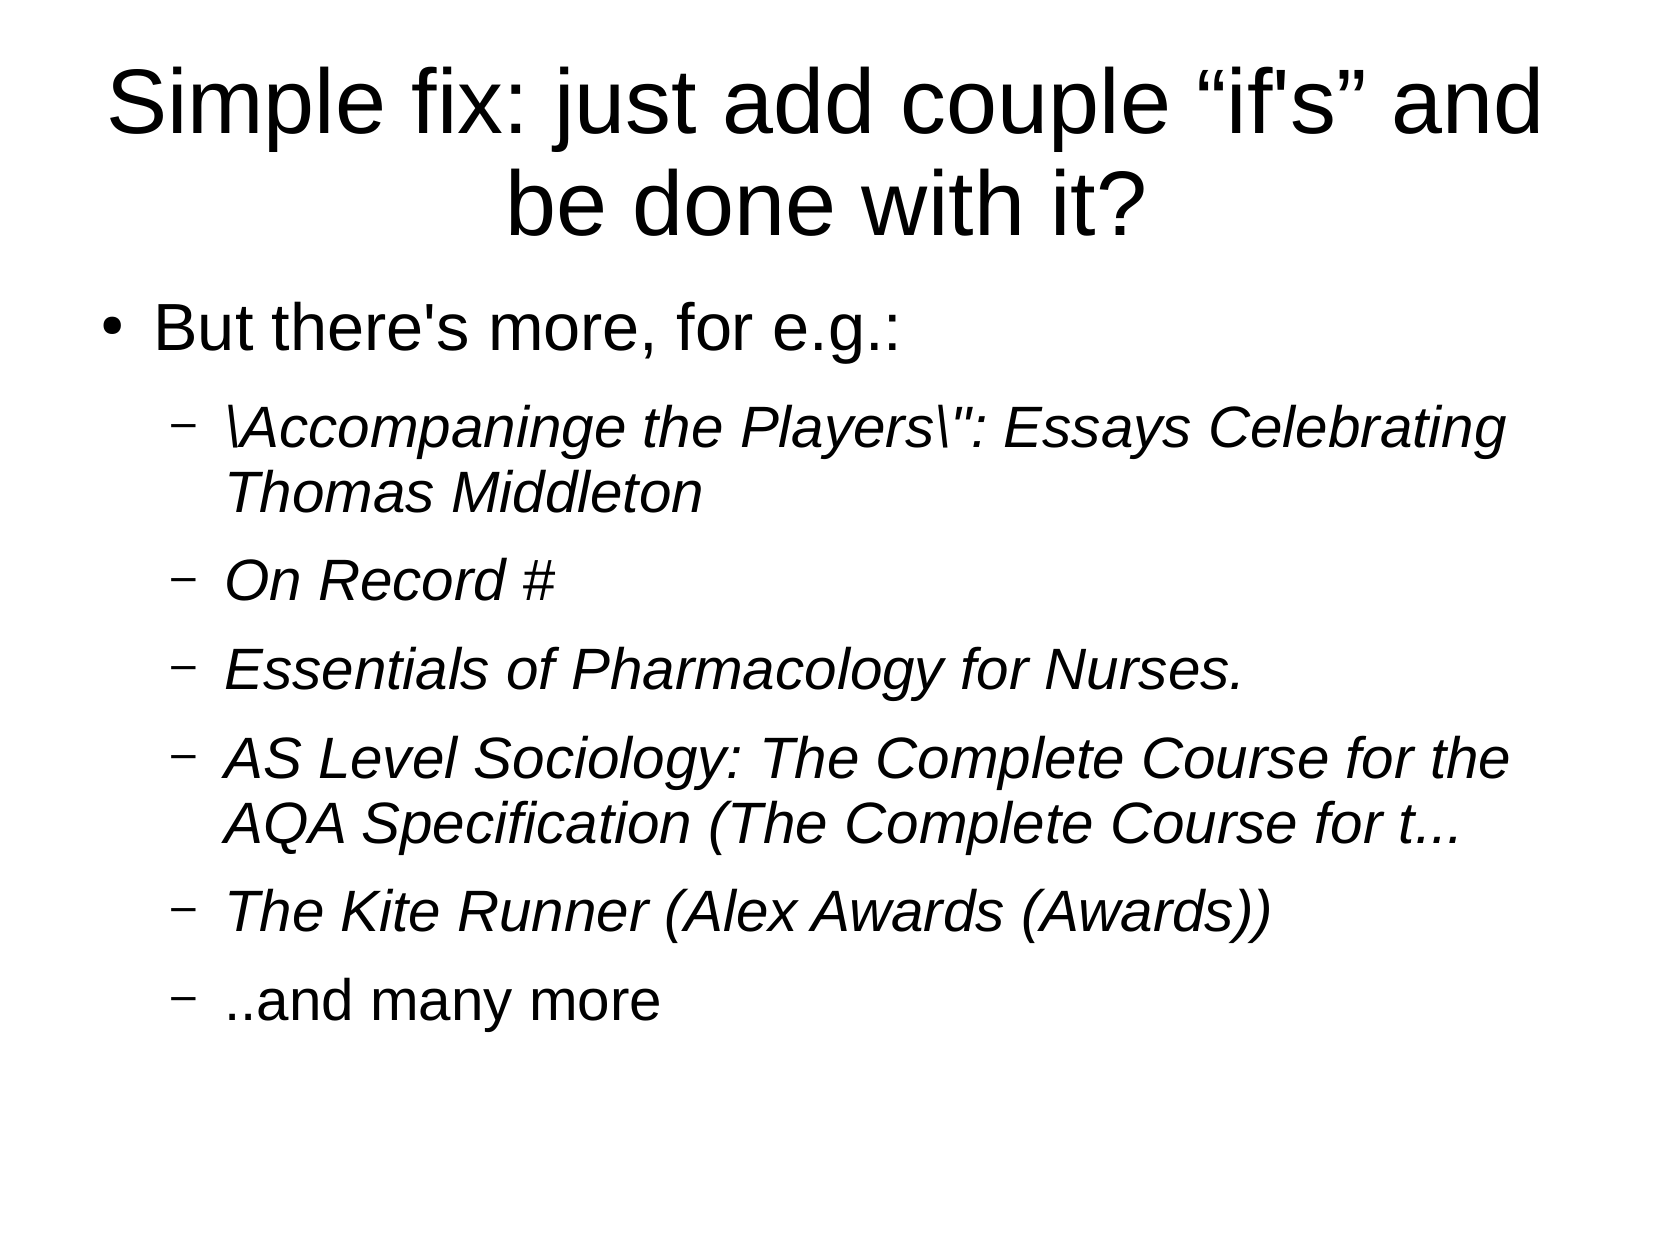

# Simple fix: just add couple “if's” and be done with it?
But there's more, for e.g.:
\Accompaninge the Players\": Essays Celebrating Thomas Middleton
On Record #
Essentials of Pharmacology for Nurses.
AS Level Sociology: The Complete Course for the AQA Specification (The Complete Course for t...
The Kite Runner (Alex Awards (Awards))
..and many more